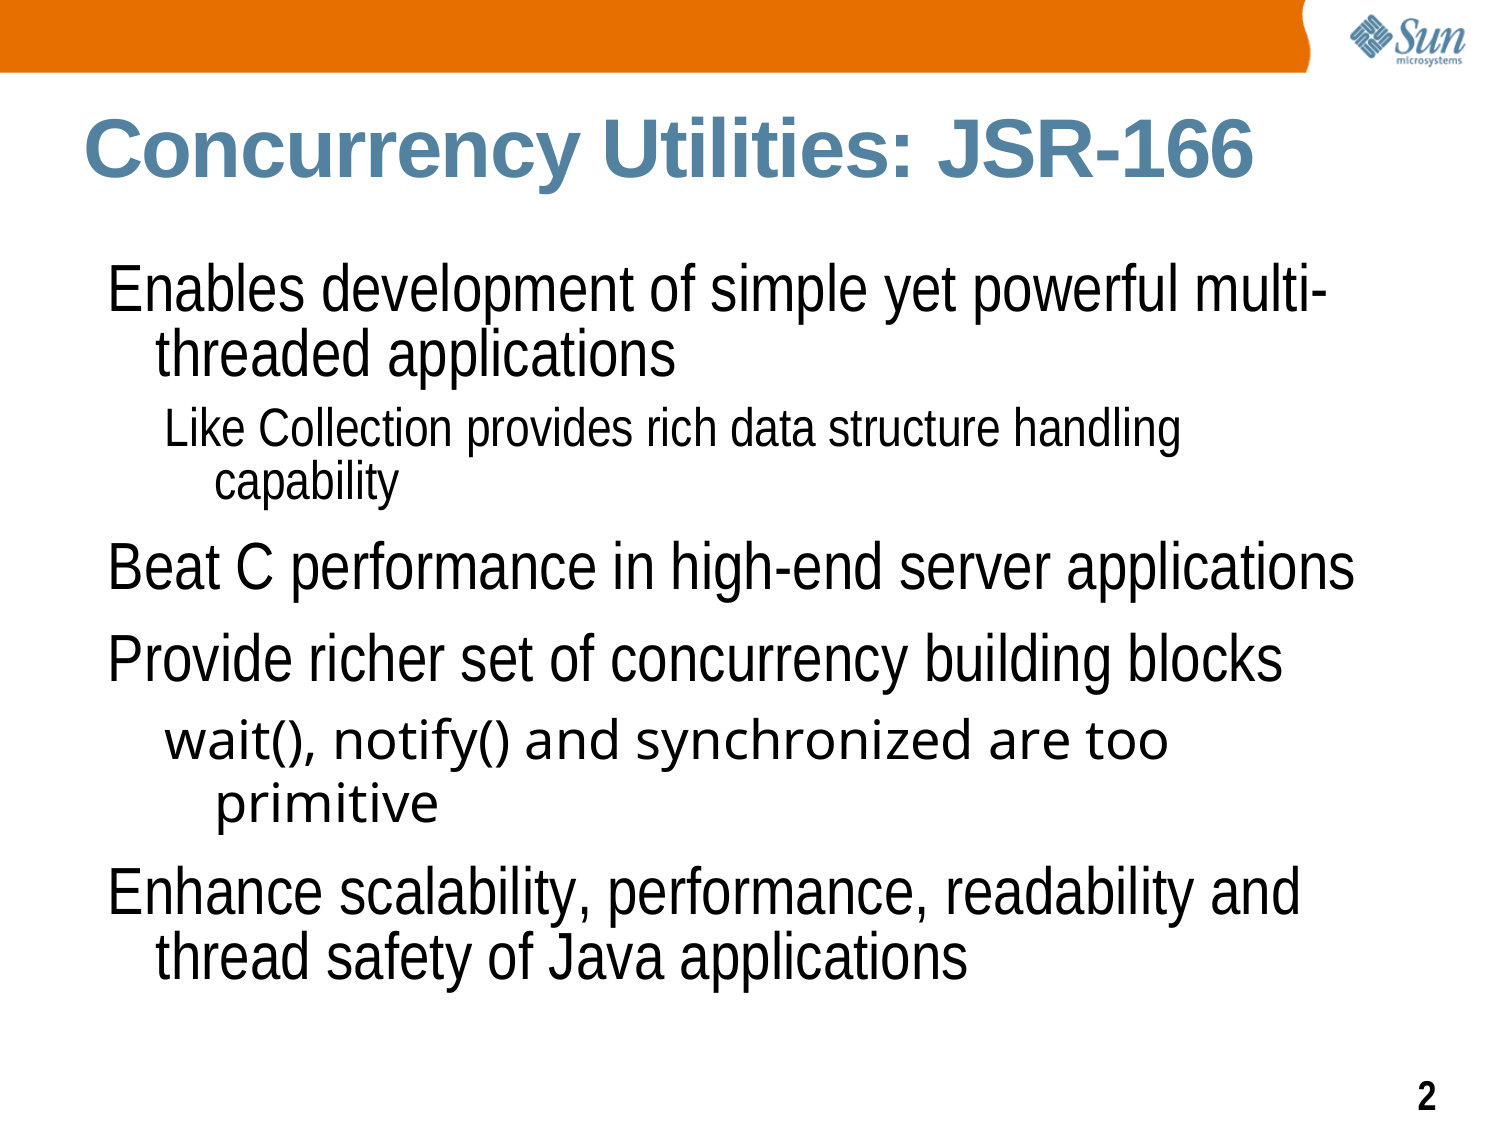

# Concurrency Utilities: JSR-166
Enables development of simple yet powerful multi-threaded applications
Like Collection provides rich data structure handling capability
Beat C performance in high-end server applications
Provide richer set of concurrency building blocks
wait(), notify() and synchronized are too primitive
Enhance scalability, performance, readability and thread safety of Java applications